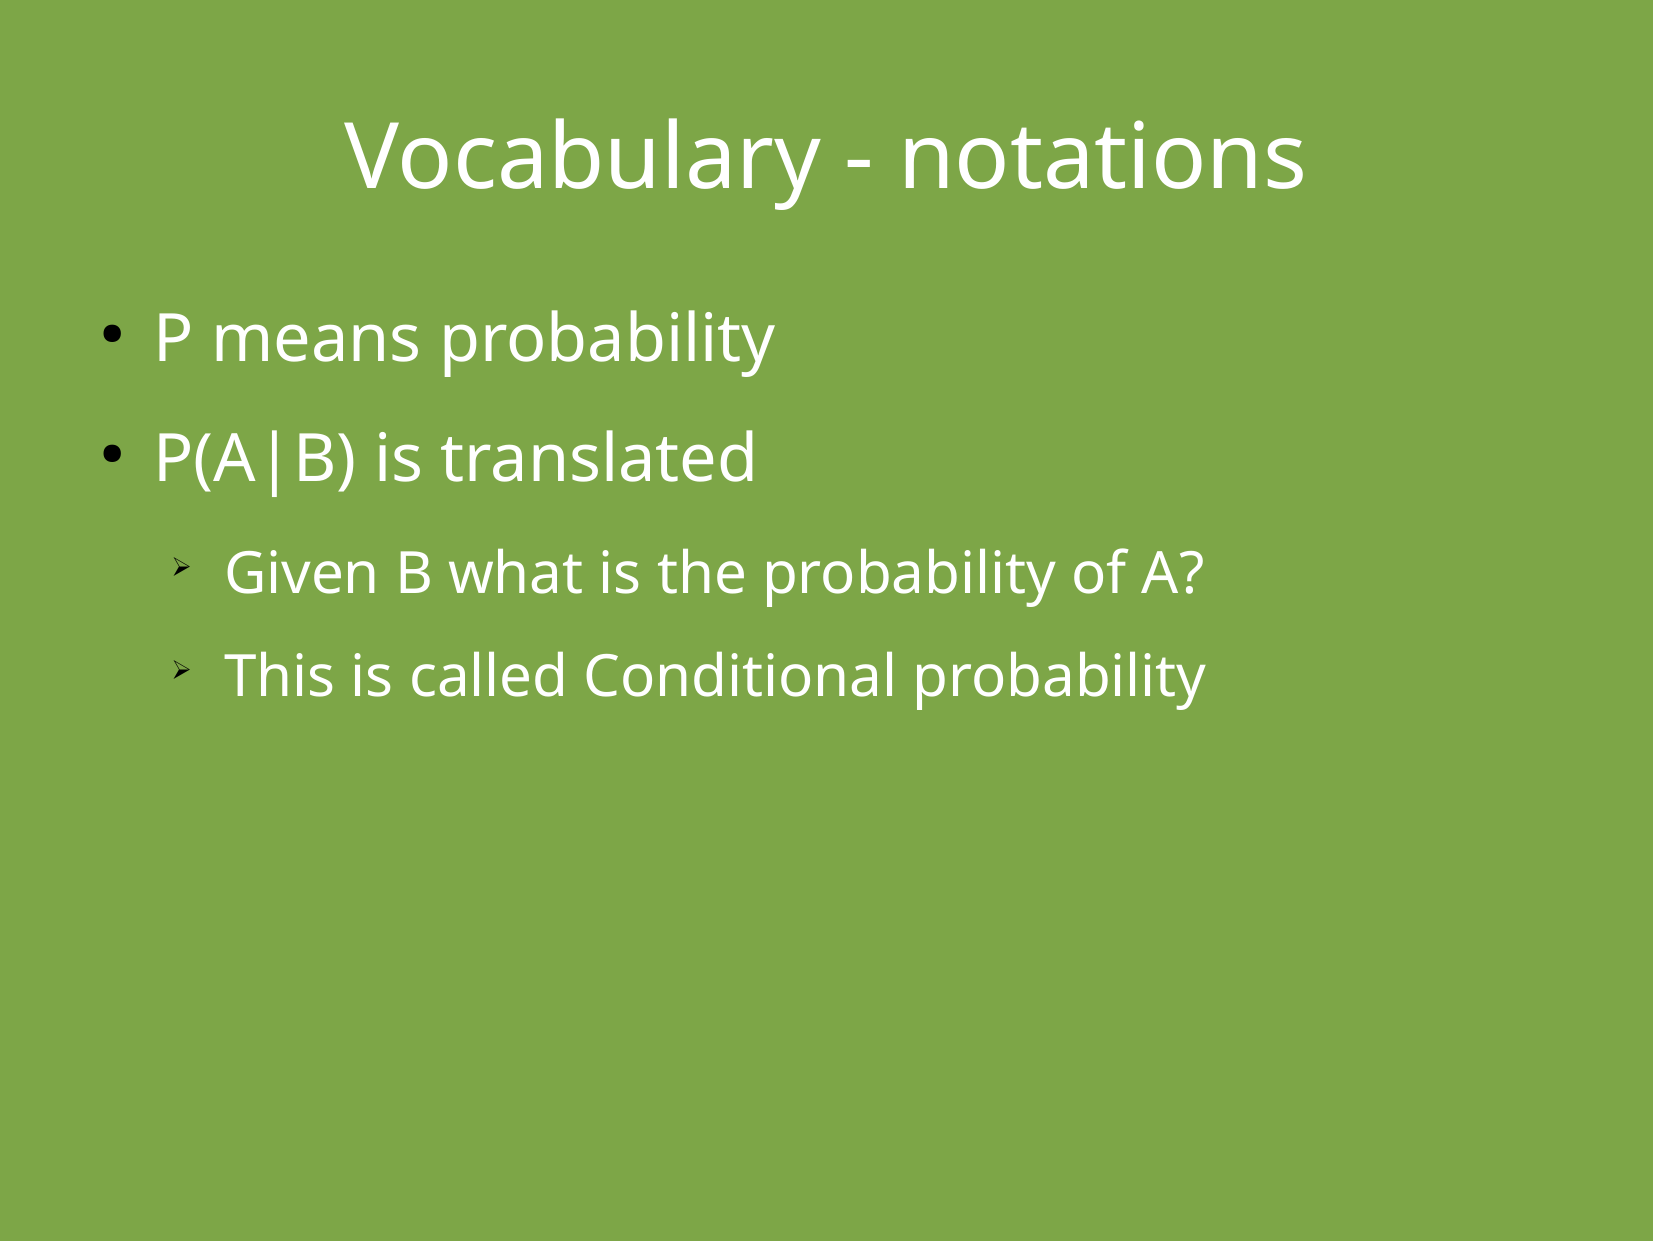

# Vocabulary - notations
P means probability
P(A|B) is translated
Given B what is the probability of A?
This is called Conditional probability